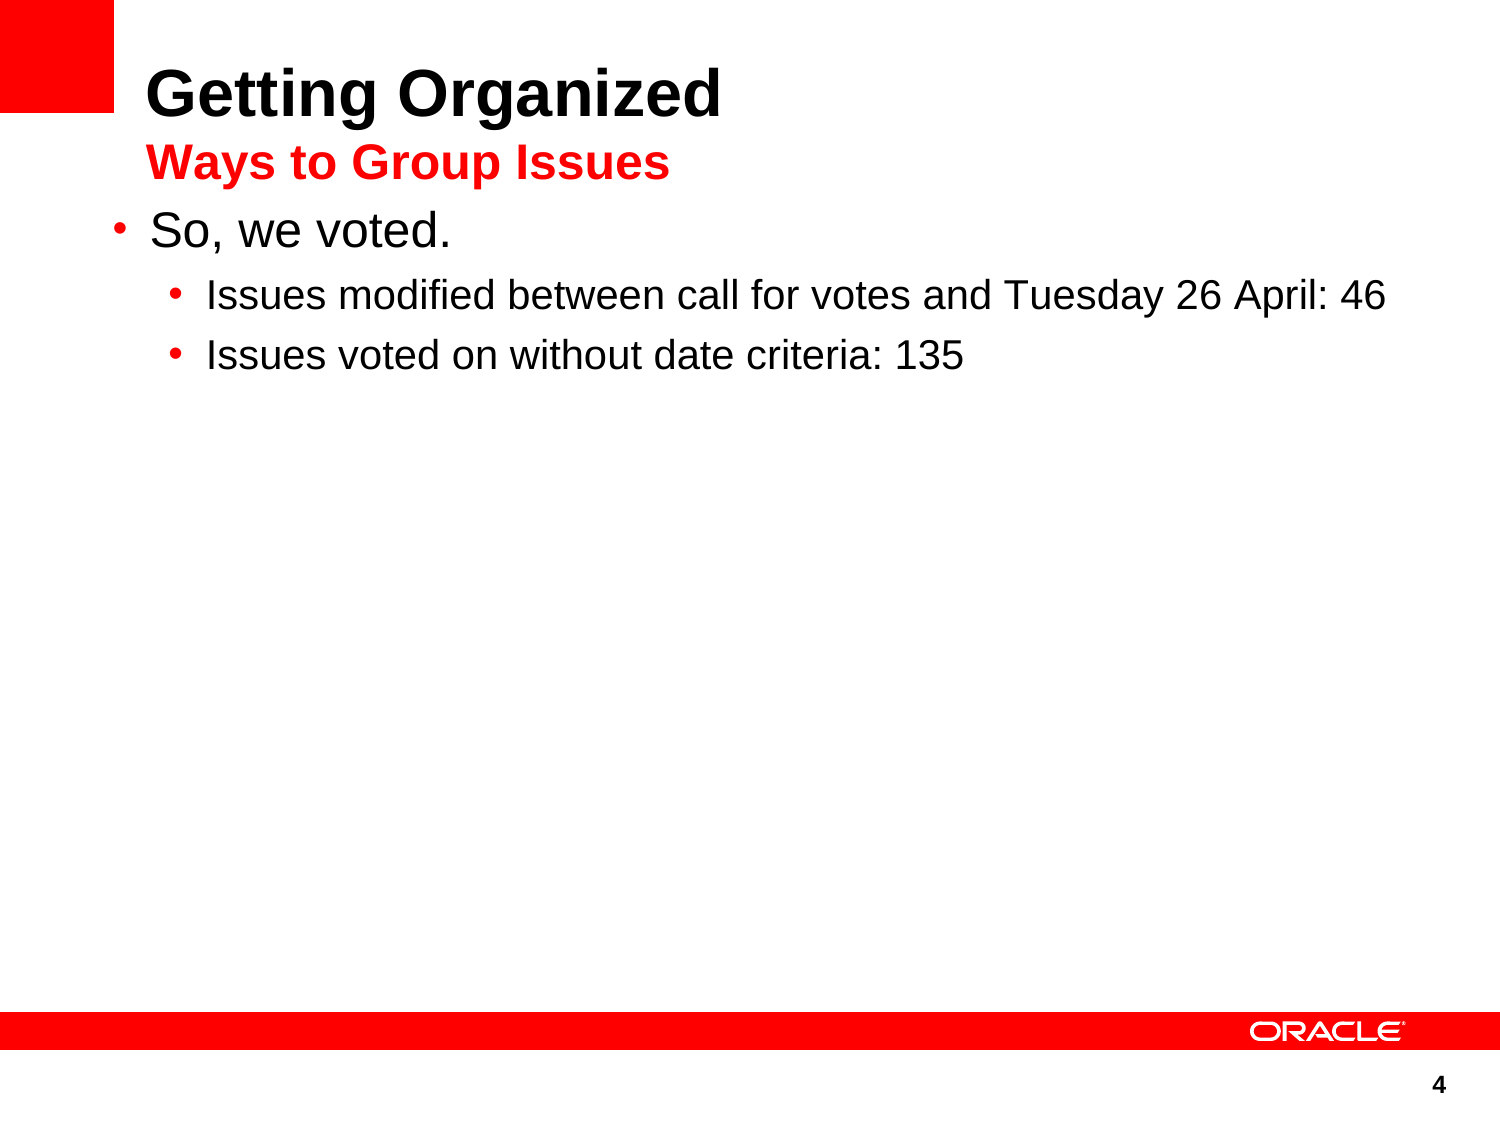

# Getting Organized Ways to Group Issues
So, we voted.
Issues modified between call for votes and Tuesday 26 April: 46
Issues voted on without date criteria: 135